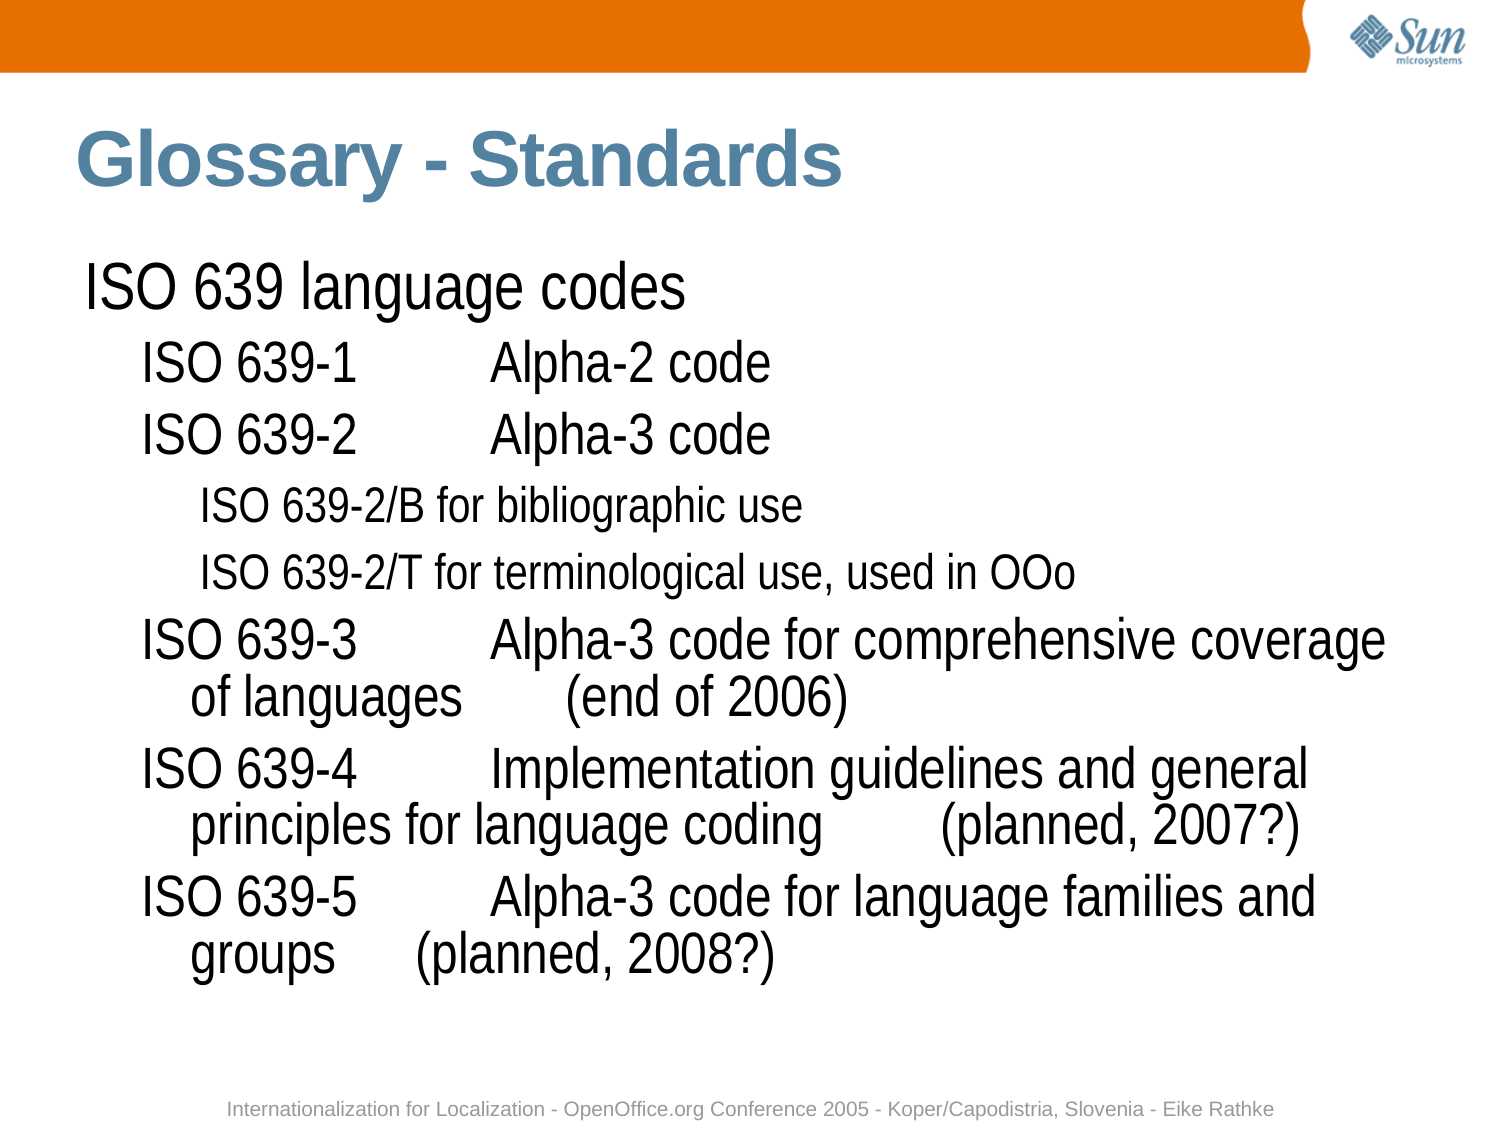

# Glossary - Standards
ISO 639 language codes
ISO 639-1		Alpha-2 code
ISO 639-2		Alpha-3 code
ISO 639-2/B for bibliographic use
ISO 639-2/T for terminological use, used in OOo
ISO 639-3		Alpha-3 code for comprehensive coverage of languages		(end of 2006)
ISO 639-4		Implementation guidelines and general principles for language coding		(planned, 2007?)
ISO 639-5		Alpha-3 code for language families and groups		(planned, 2008?)